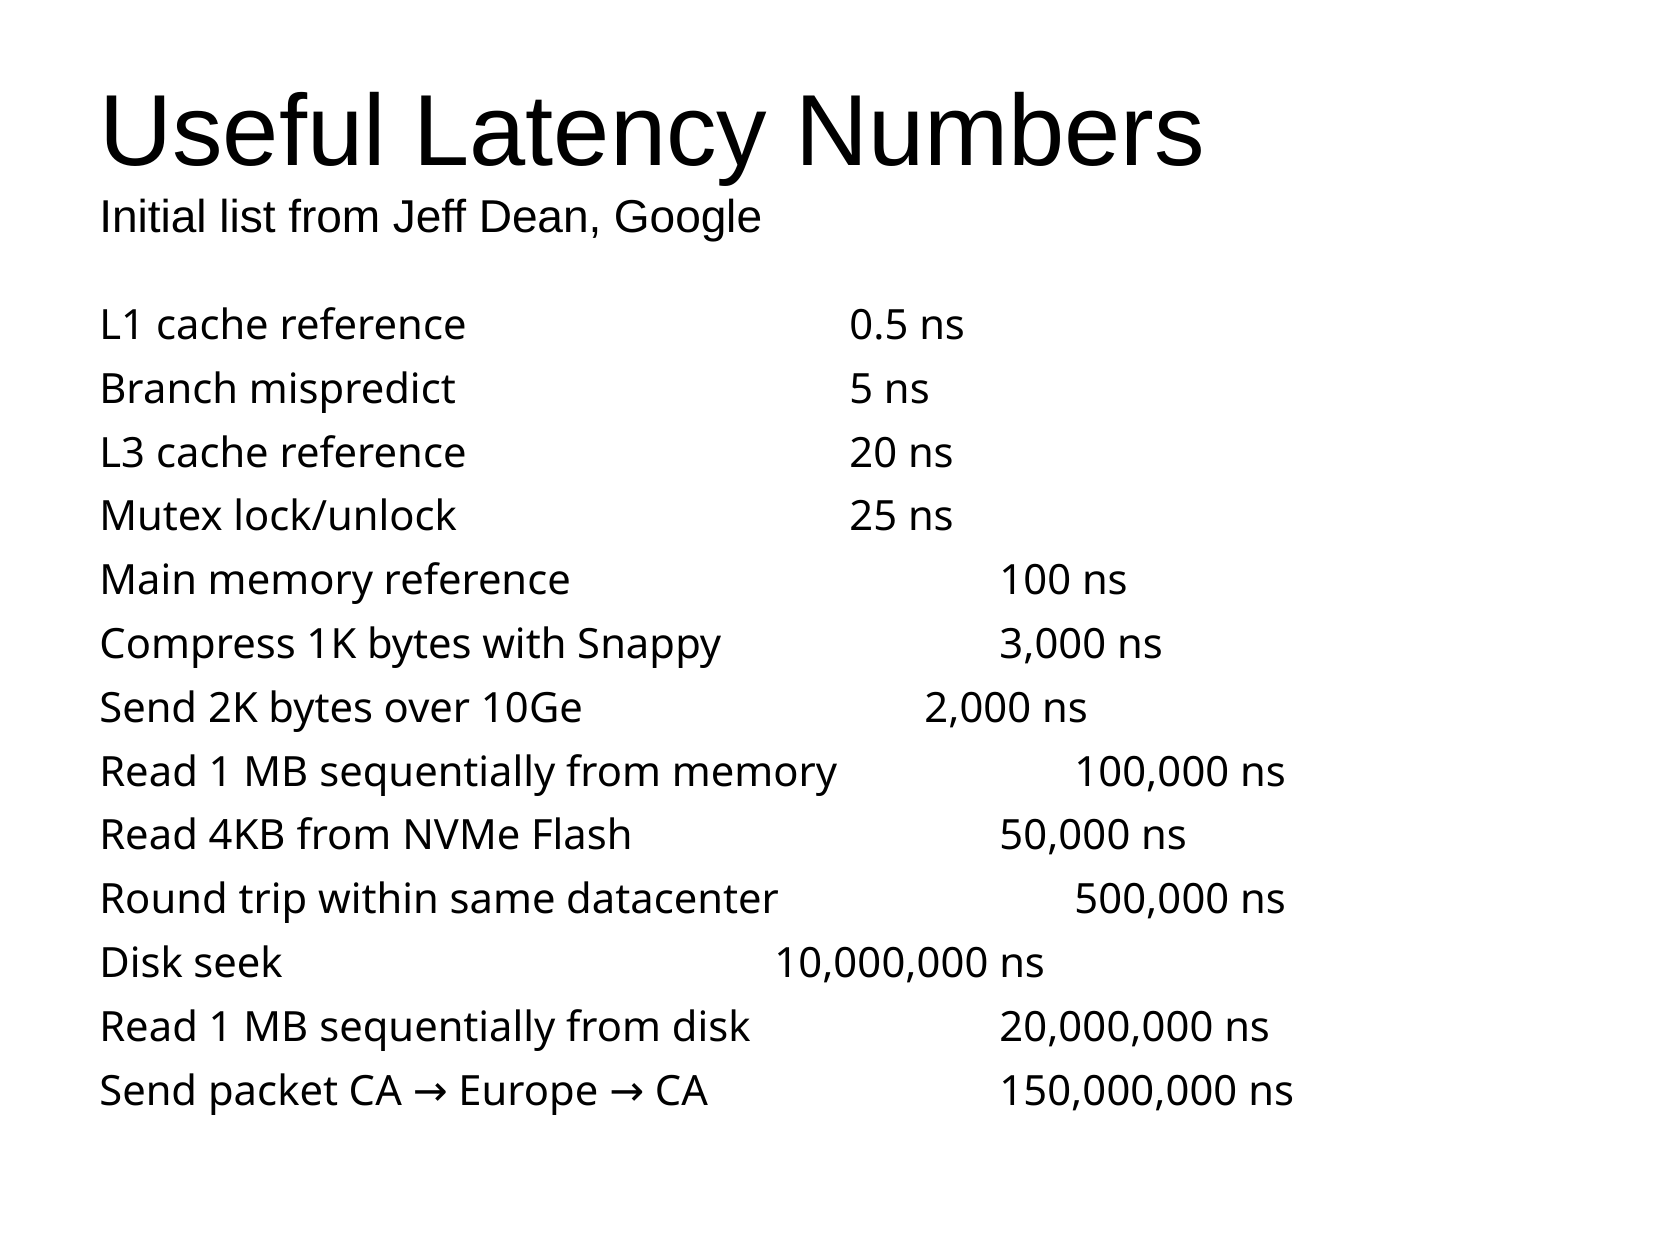

# Useful Latency Numbers Initial list from Jeff Dean, Google
L1 cache reference						0.5 ns
Branch mispredict						5 ns
L3 cache reference						20 ns
Mutex lock/unlock						25 ns
Main memory reference						100 ns
Compress 1K bytes with Snappy				3,000 ns
Send 2K bytes over 10Ge					2,000 ns
Read 1 MB sequentially from memory				100,000 ns
Read 4KB from NVMe Flash					50,000 ns
Round trip within same datacenter				500,000 ns
Disk seek						 	10,000,000 ns
Read 1 MB sequentially from disk				20,000,000 ns
Send packet CA → Europe → CA				150,000,000 ns